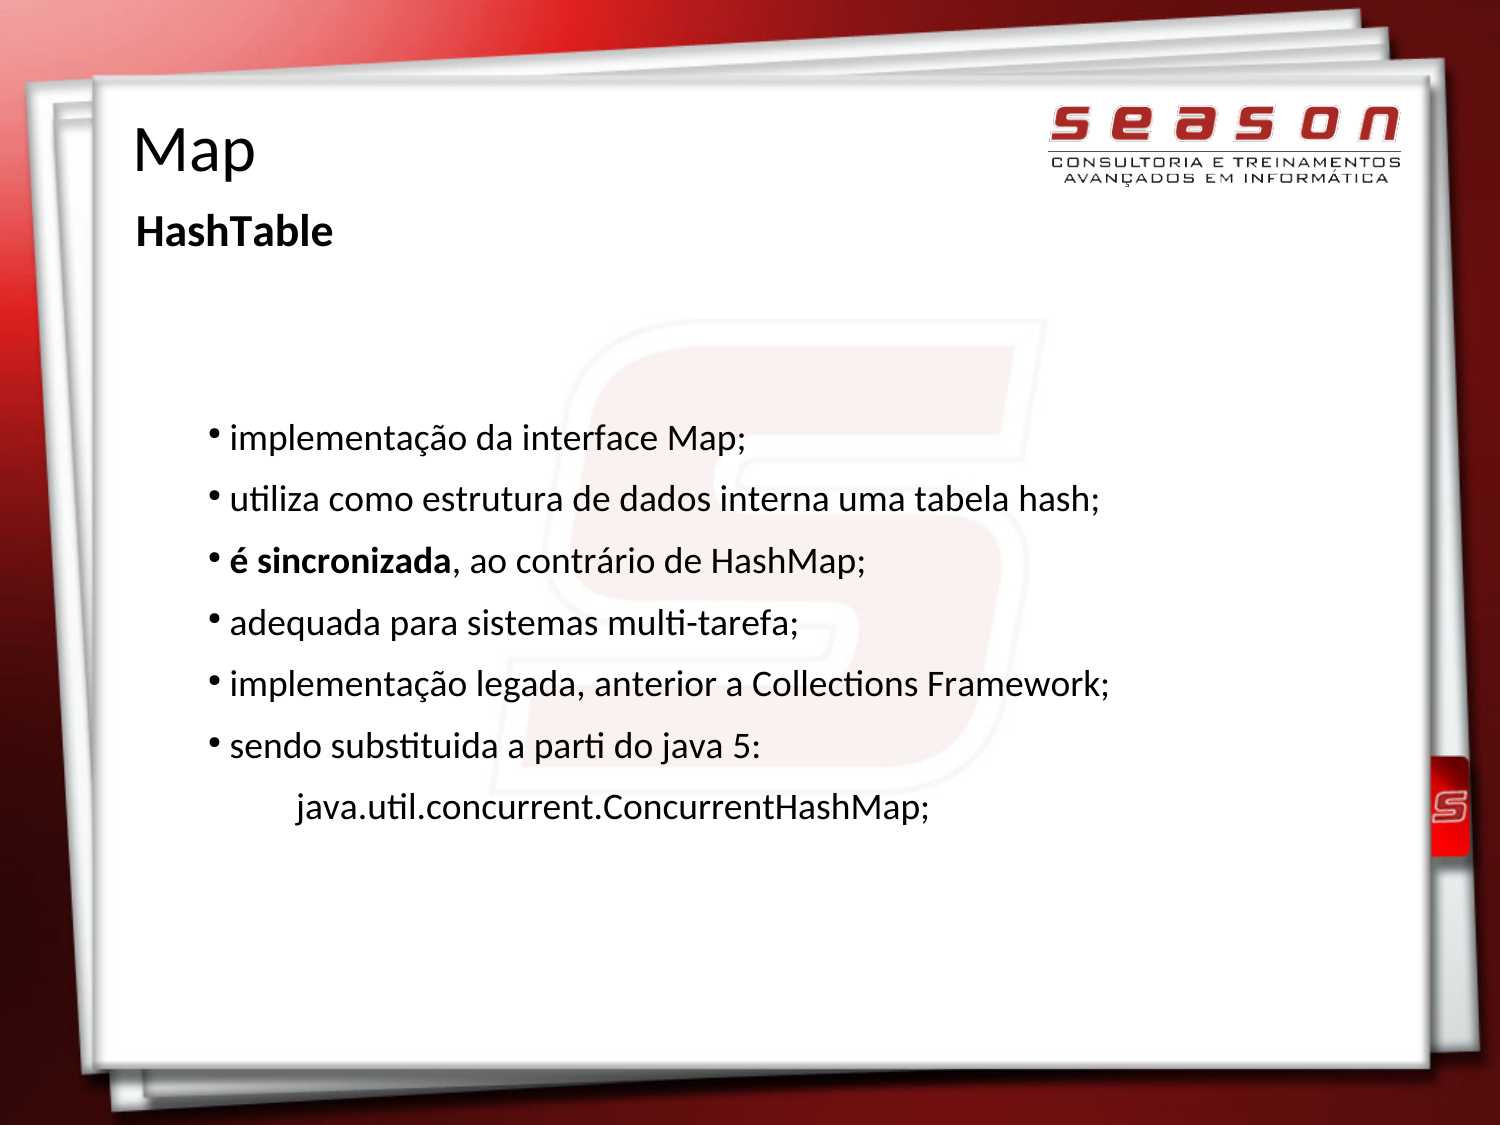

# Map
HashTable
 implementação da interface Map;
 utiliza como estrutura de dados interna uma tabela hash;
 é sincronizada, ao contrário de HashMap;
 adequada para sistemas multi-tarefa;
 implementação legada, anterior a Collections Framework;
 sendo substituida a parti do java 5:
java.util.concurrent.ConcurrentHashMap;